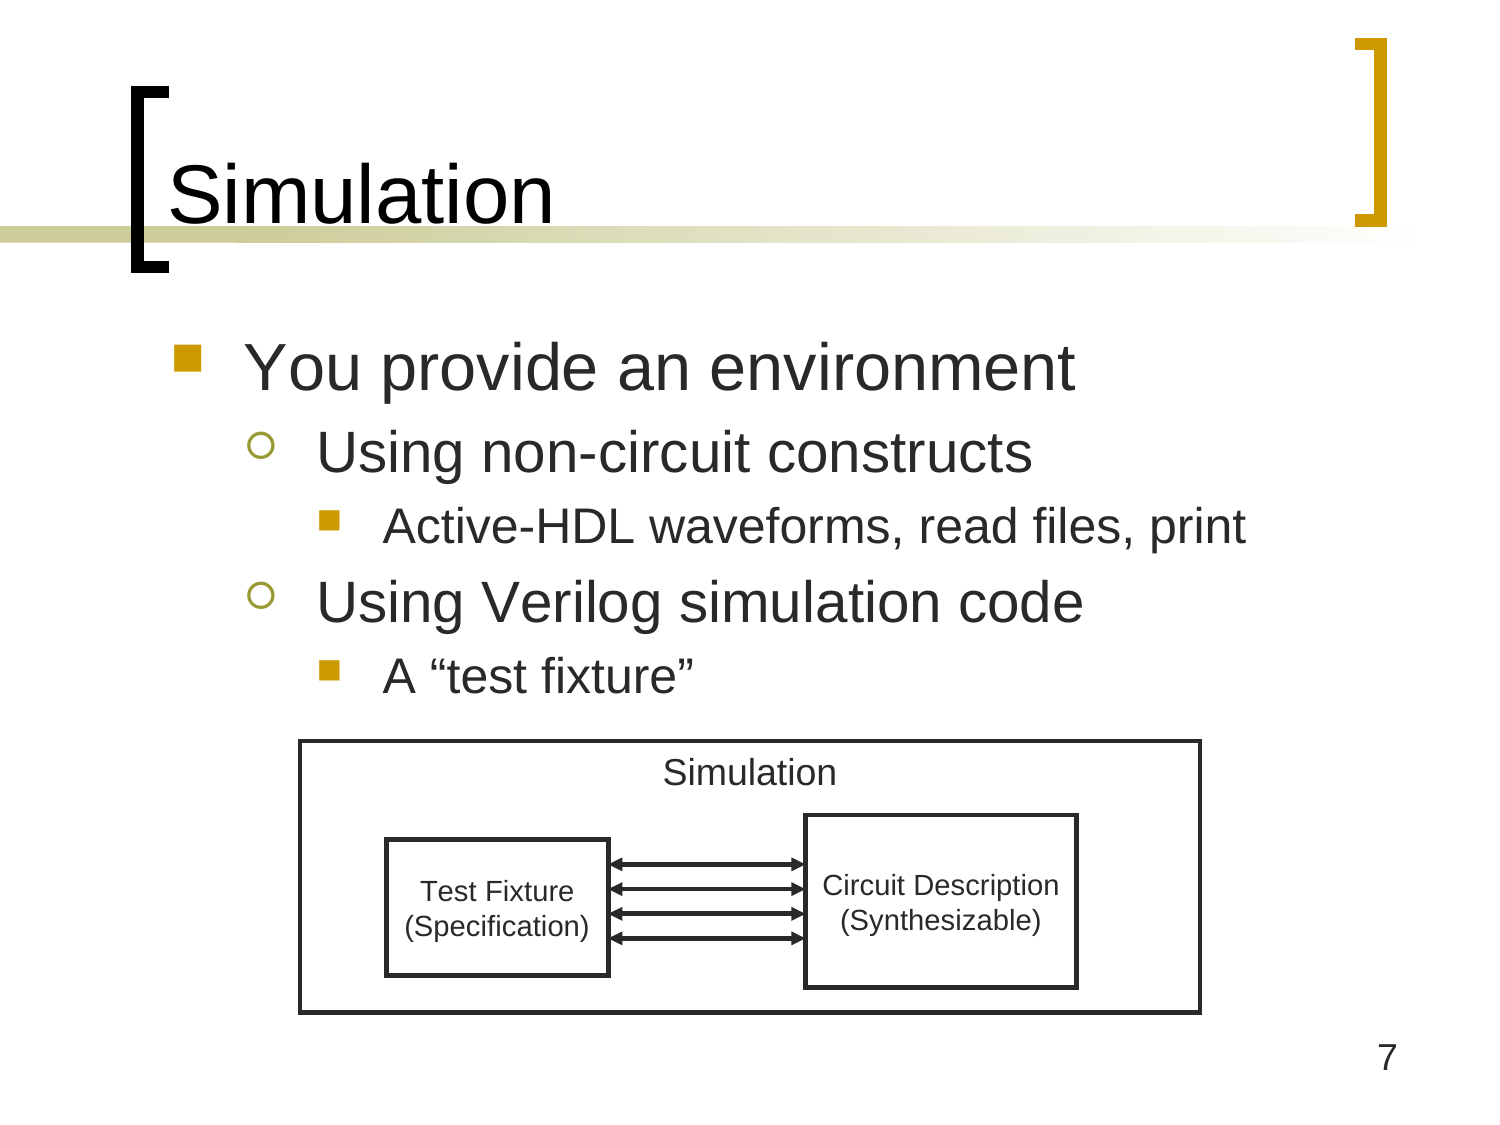

# Simulation
You provide an environment
Using non-circuit constructs
Active-HDL waveforms, read files, print
Using Verilog simulation code
A “test fixture”
Simulation
Circuit Description
(Synthesizable)
Test Fixture
(Specification)
7